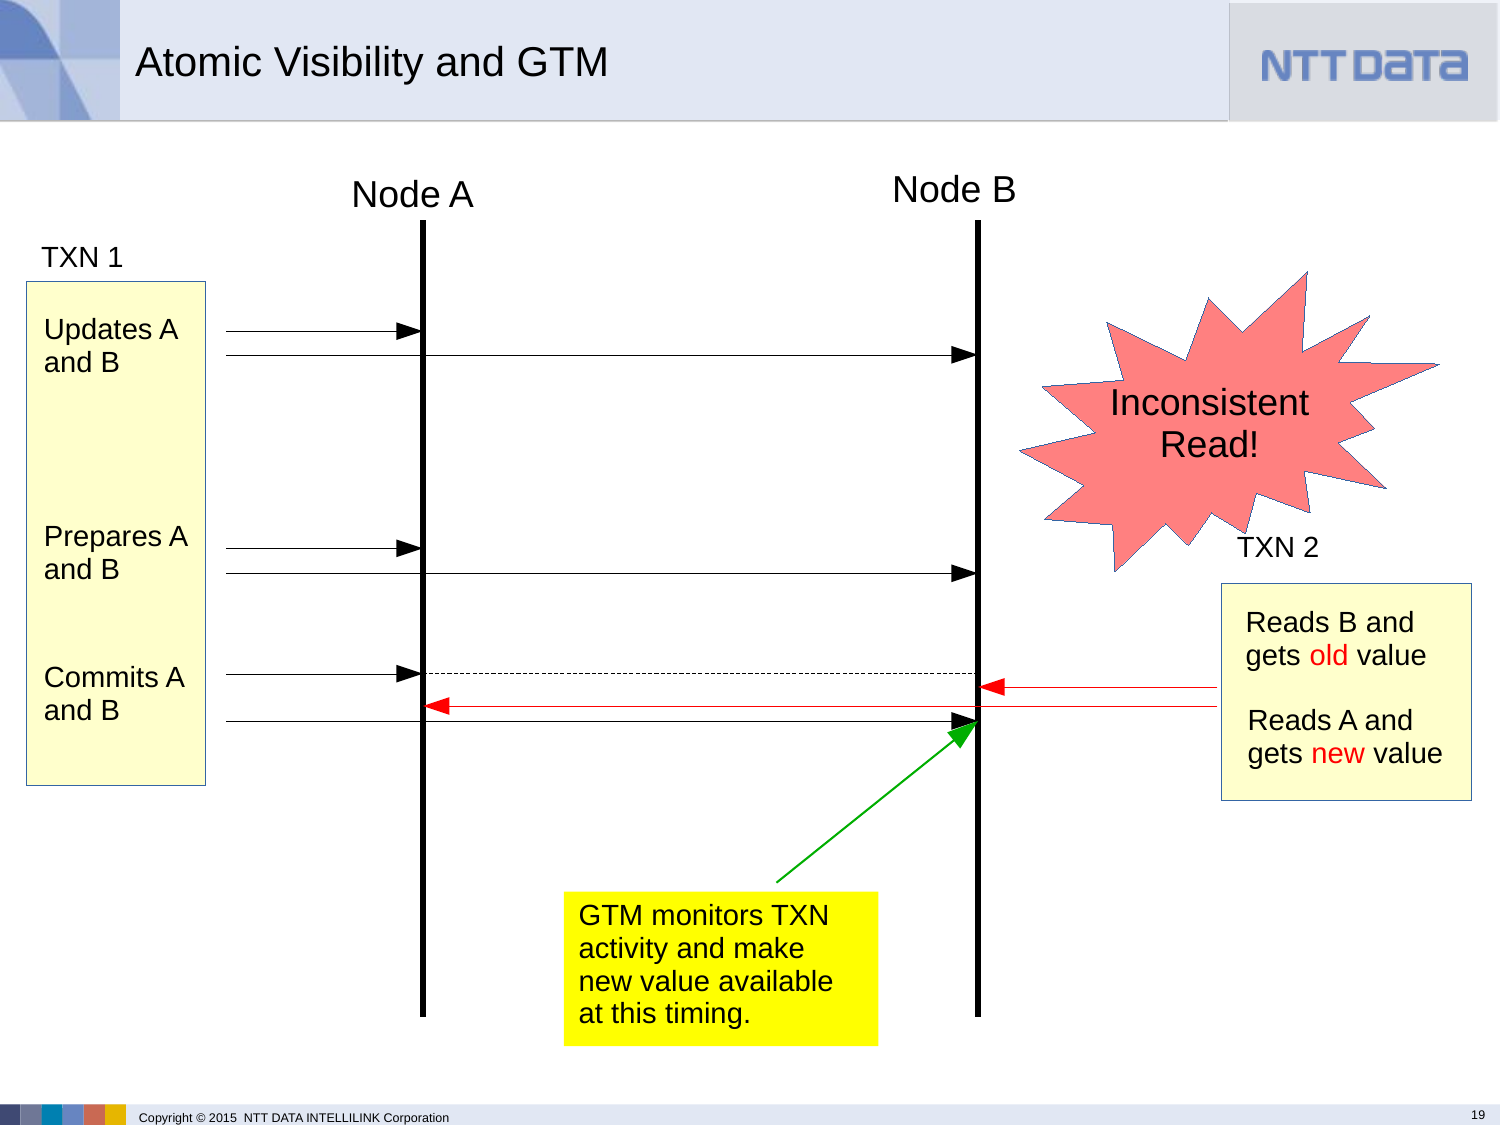

# Atomic Visibility and GTM
Node B
Node A
TXN 1
Inconsistent
Read!
Updates A and B
Prepares A and B
TXN 2
Reads B and gets old value
Commits A and B
Reads A and gets new value
GTM monitors TXN activity and make new value available at this timing.